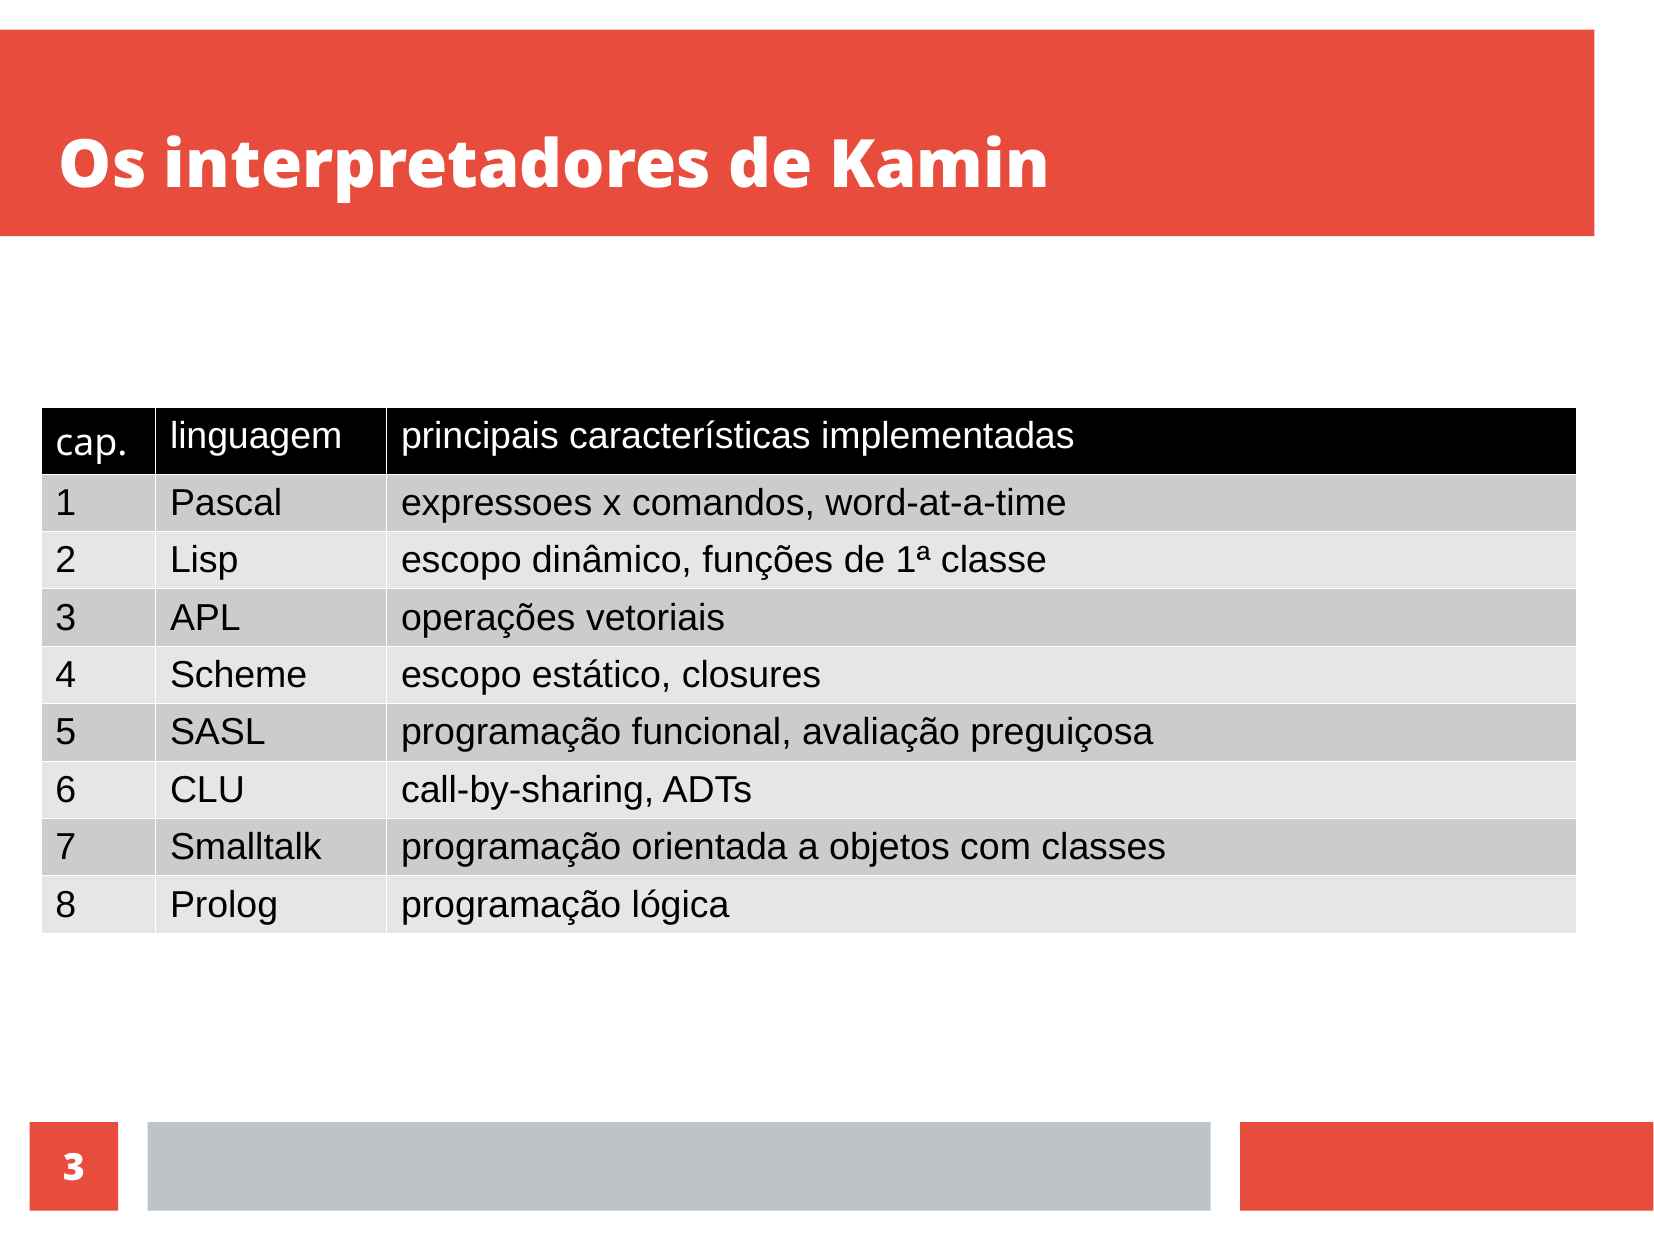

# Os interpretadores de Kamin
| cap. | linguagem | principais características implementadas |
| --- | --- | --- |
| 1 | Pascal | expressoes x comandos, word-at-a-time |
| 2 | Lisp | escopo dinâmico, funções de 1ª classe |
| 3 | APL | operações vetoriais |
| 4 | Scheme | escopo estático, closures |
| 5 | SASL | programação funcional, avaliação preguiçosa |
| 6 | CLU | call-by-sharing, ADTs |
| 7 | Smalltalk | programação orientada a objetos com classes |
| 8 | Prolog | programação lógica |
3